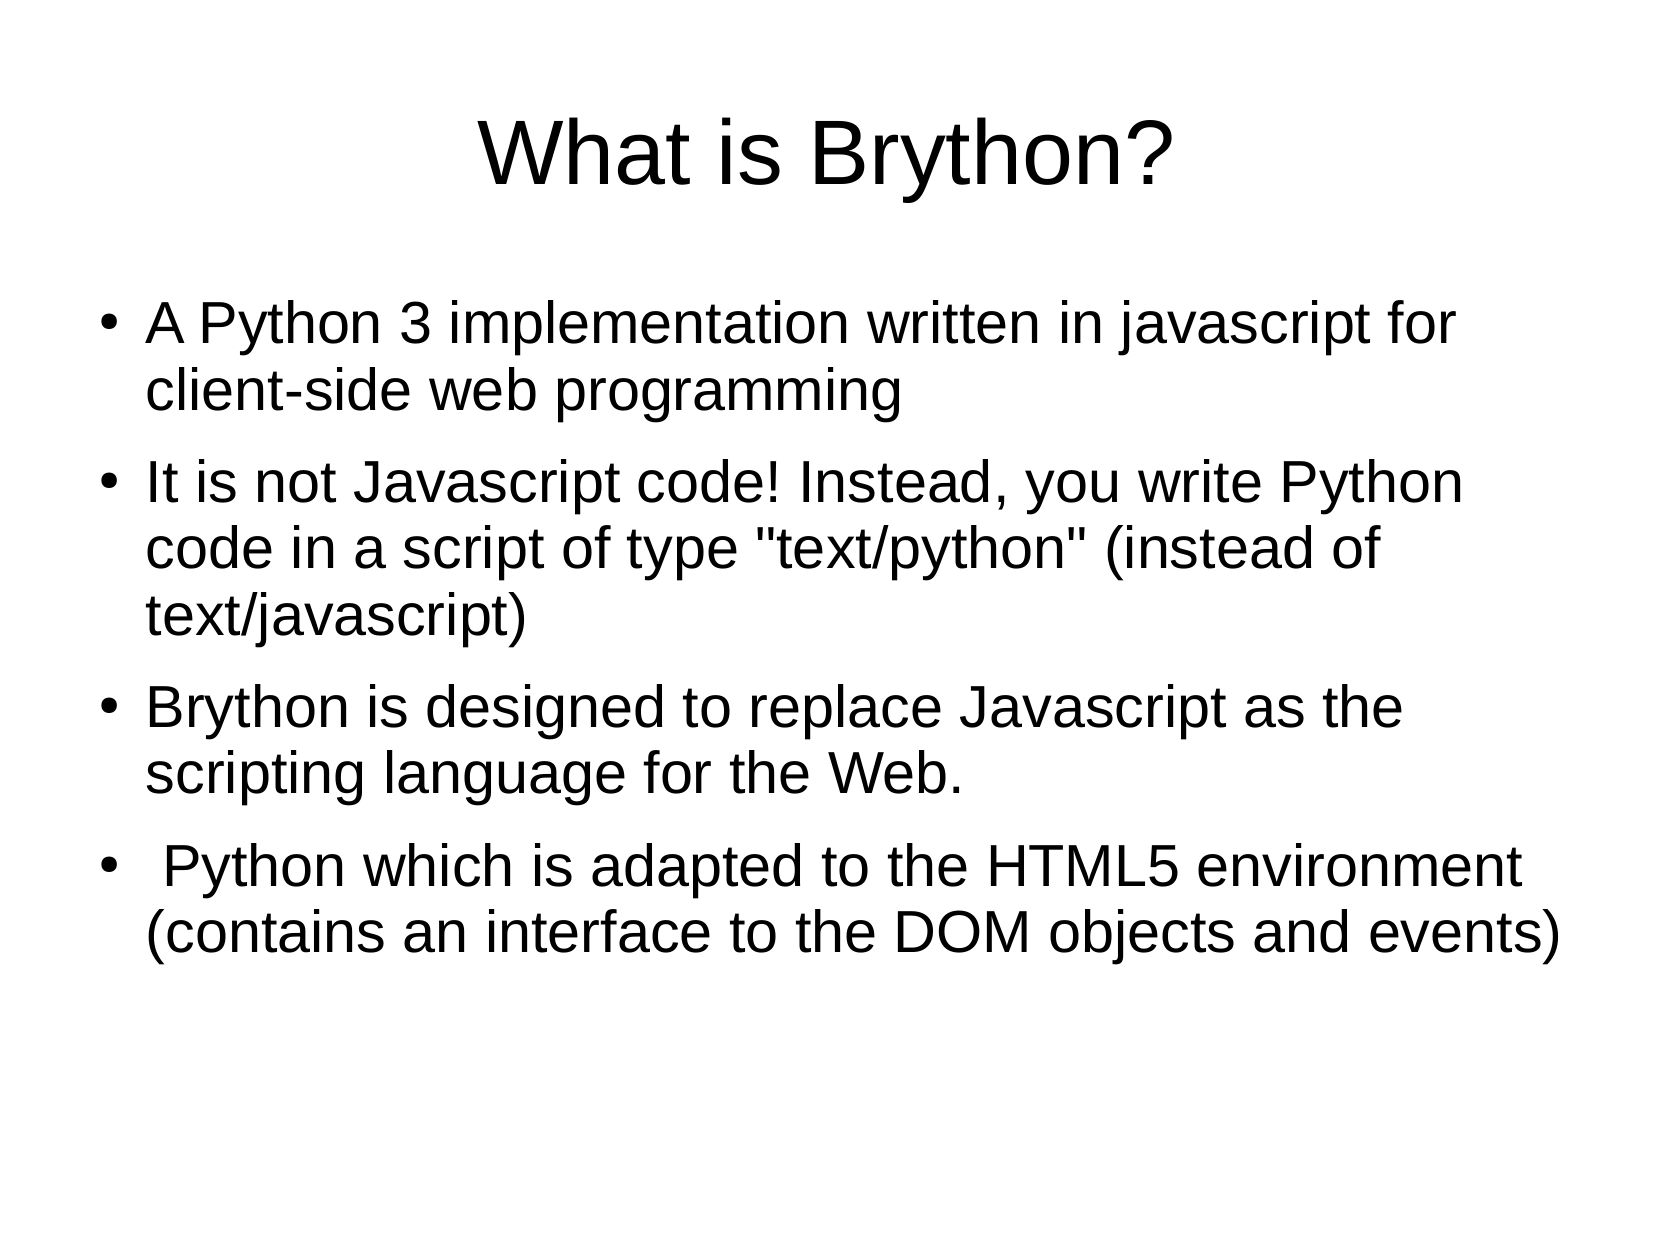

# What is Brython?
A Python 3 implementation written in javascript for client-side web programming
It is not Javascript code! Instead, you write Python code in a script of type "text/python" (instead of text/javascript)
Brython is designed to replace Javascript as the scripting language for the Web.
 Python which is adapted to the HTML5 environment (contains an interface to the DOM objects and events)